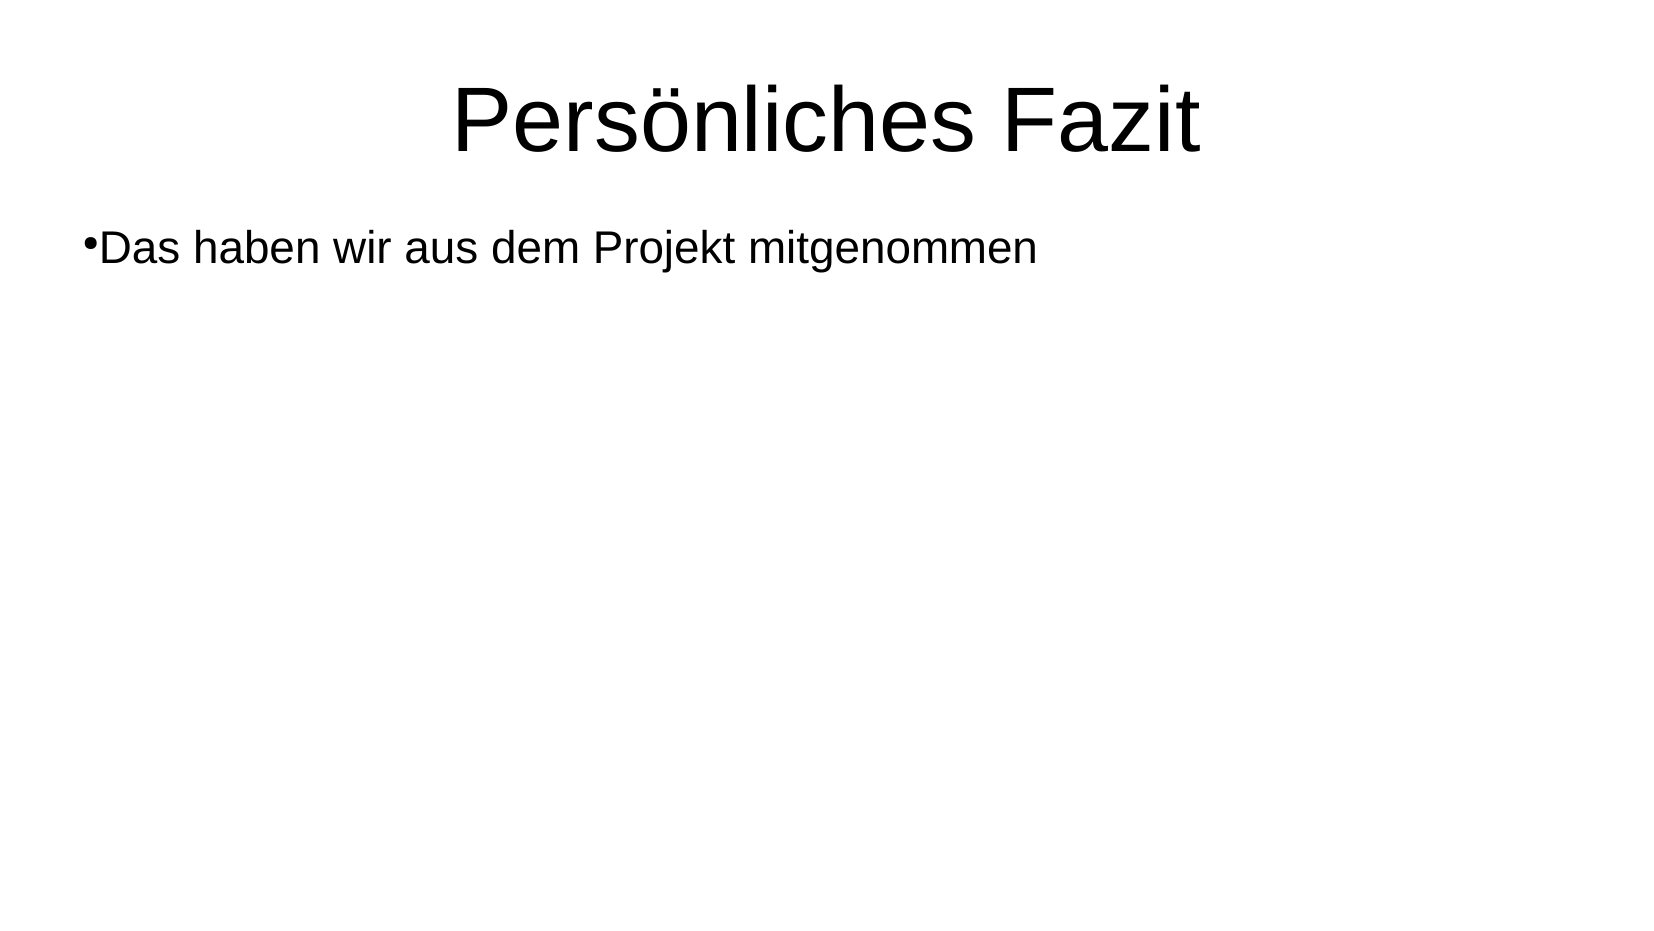

# Persönliches Fazit
Das haben wir aus dem Projekt mitgenommen